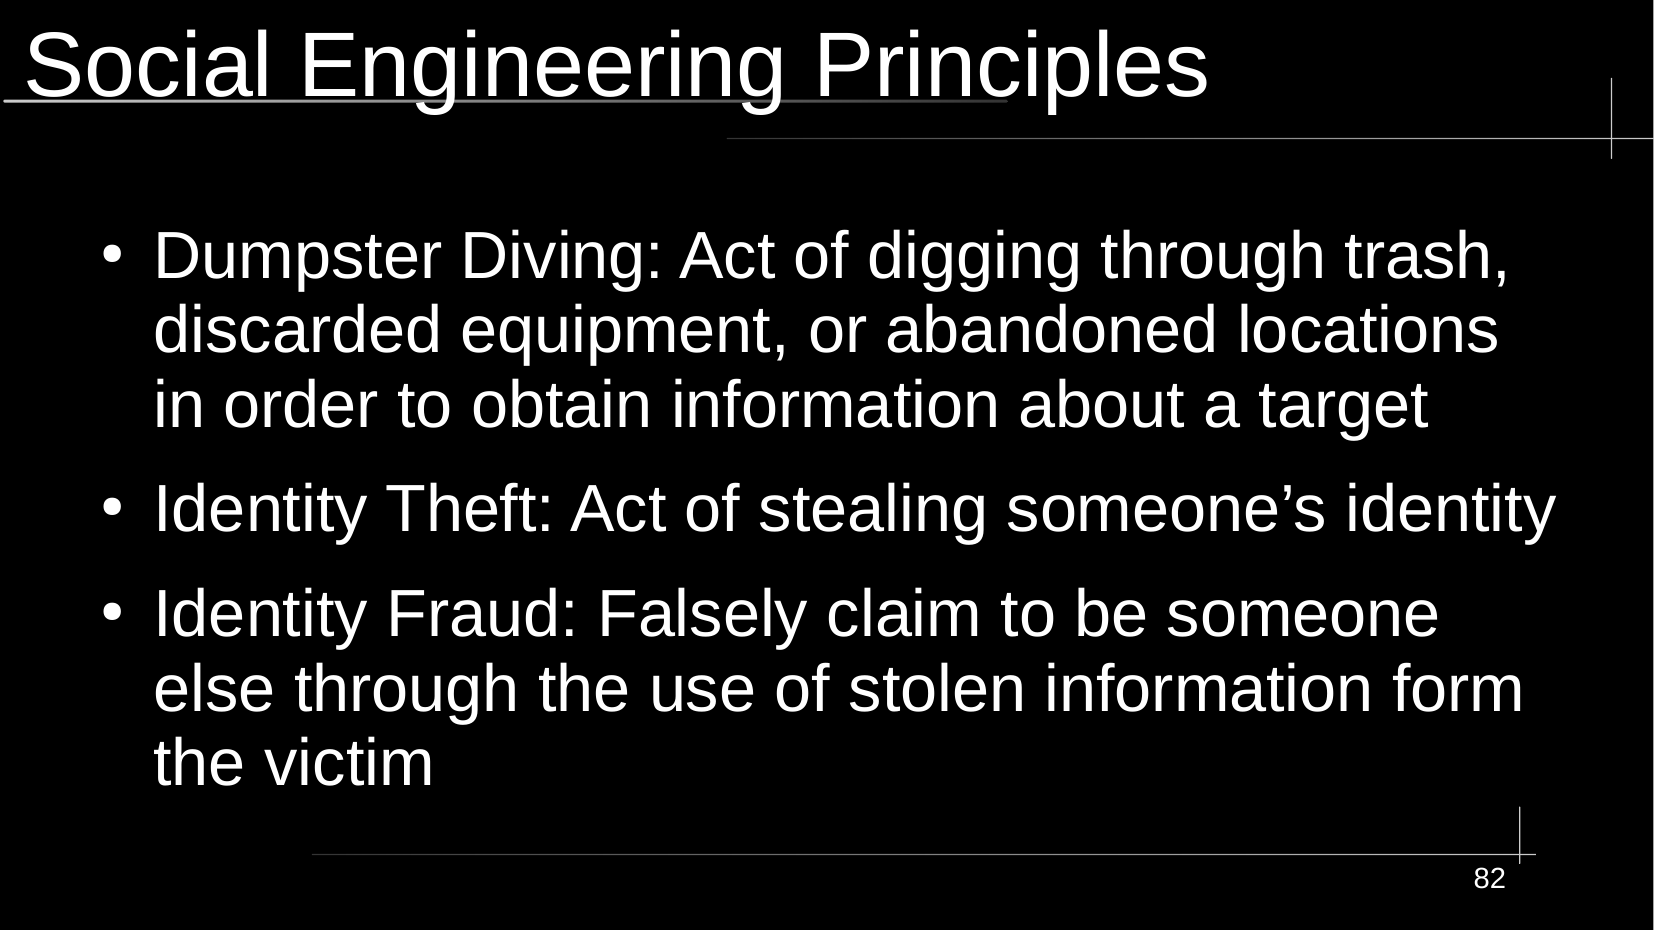

# Social Engineering Principles
Dumpster Diving: Act of digging through trash, discarded equipment, or abandoned locations in order to obtain information about a target
Identity Theft: Act of stealing someone’s identity
Identity Fraud: Falsely claim to be someone else through the use of stolen information form the victim
82